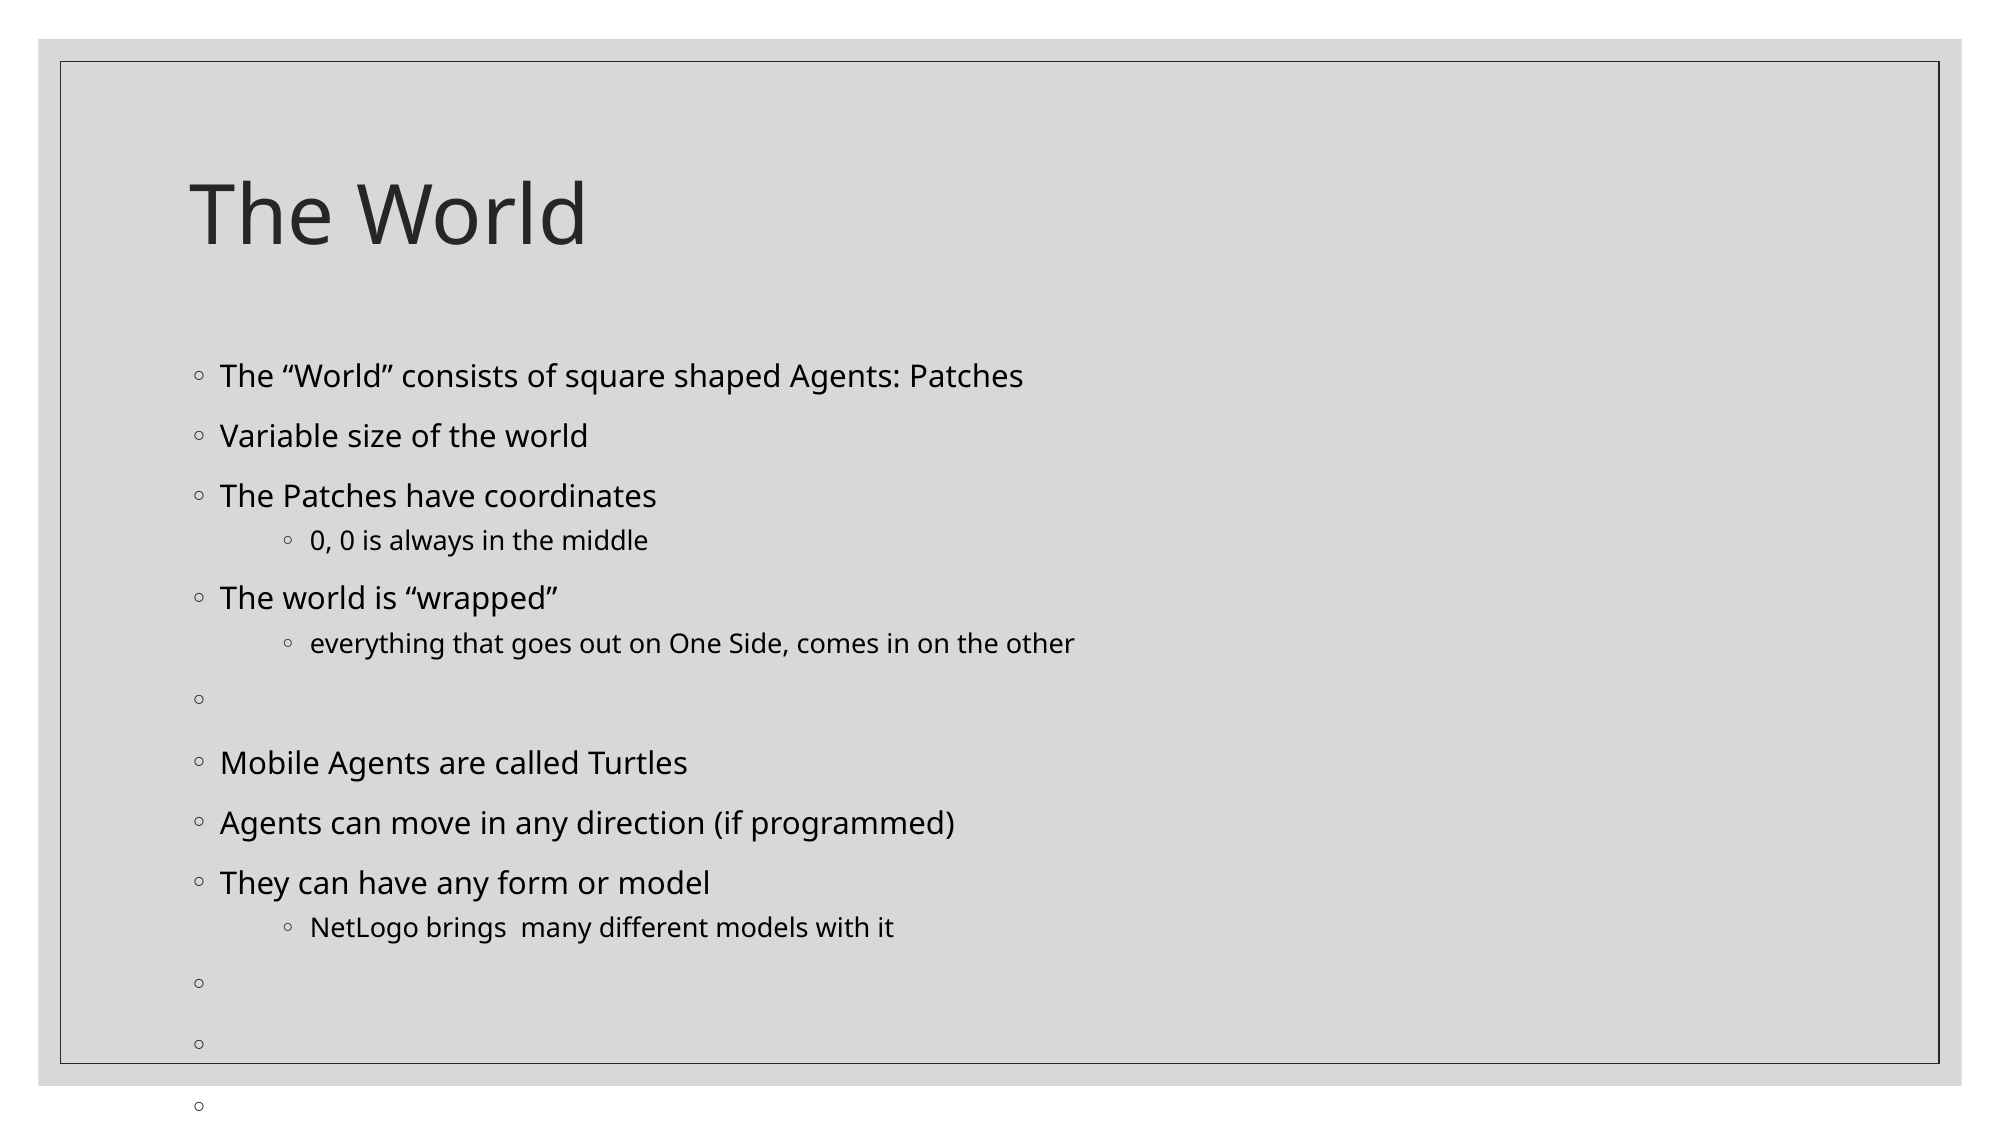

# The World
The “World” consists of square shaped Agents: Patches
Variable size of the world
The Patches have coordinates
0, 0 is always in the middle
The world is “wrapped”
everything that goes out on One Side, comes in on the other
Mobile Agents are called Turtles
Agents can move in any direction (if programmed)
They can have any form or model
NetLogo brings many different models with it